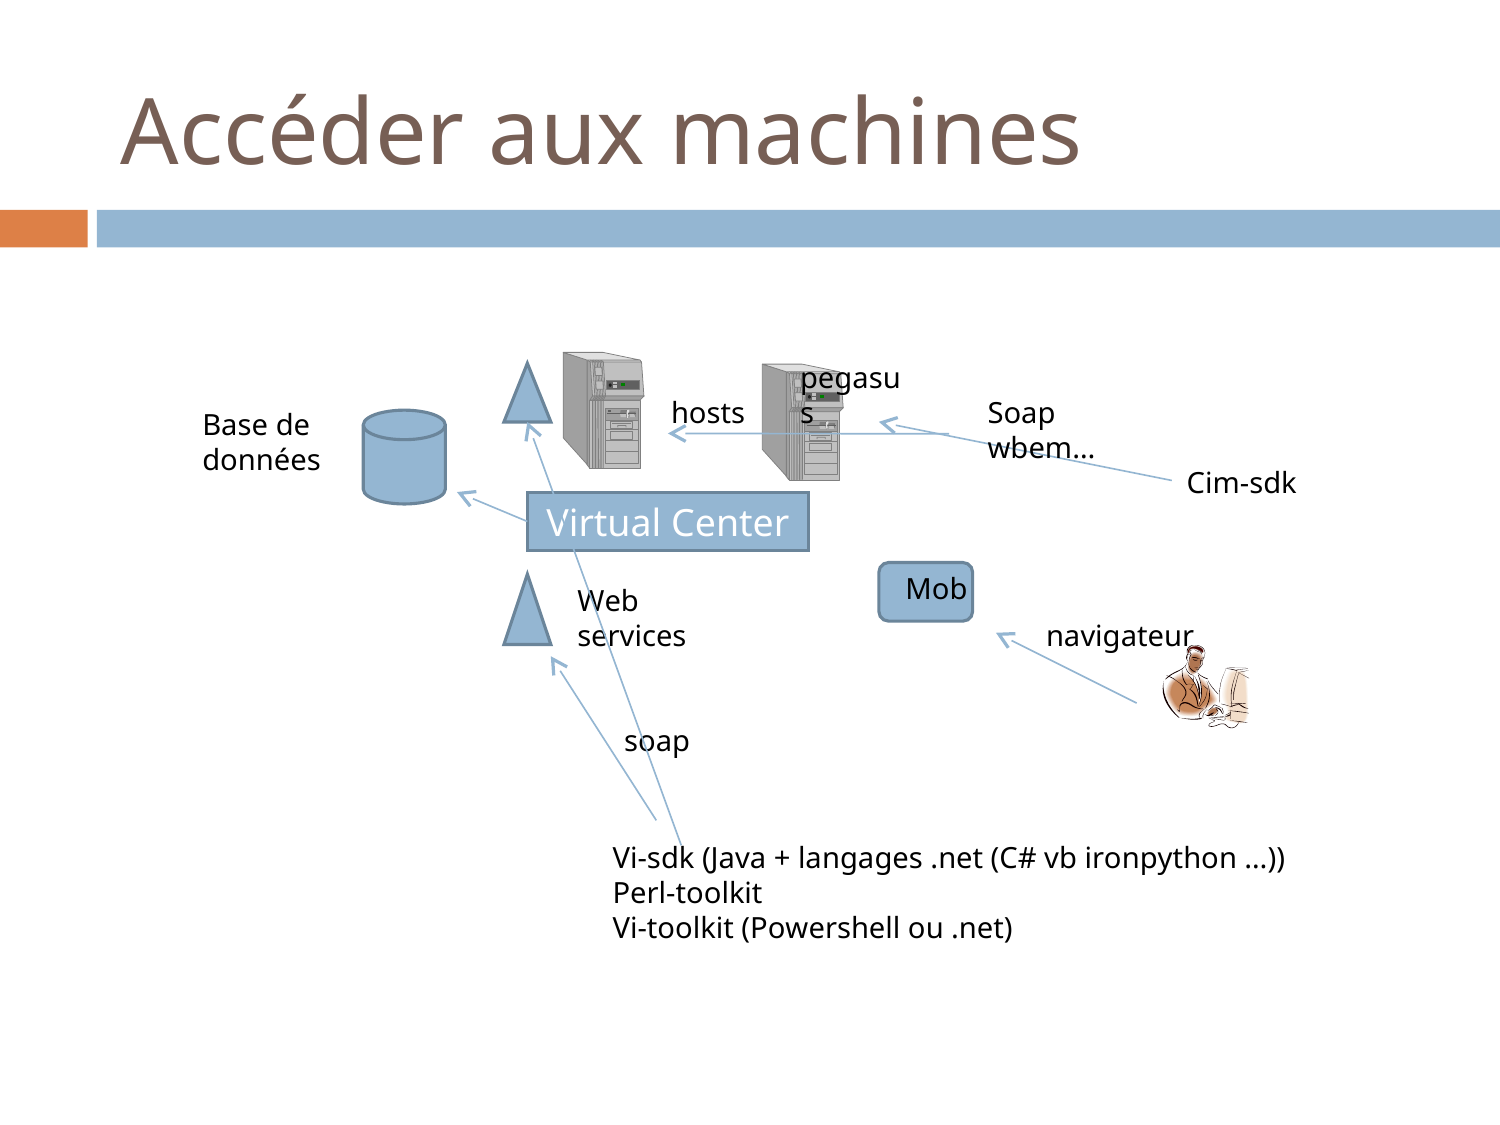

# Accéder aux machines
pegasus
hosts
Soap wbem…
Base de données
Cim-sdk
Virtual Center
Mob
Web services
navigateur
soap
Vi-sdk (Java + langages .net (C# vb ironpython …))
Perl-toolkit
Vi-toolkit (Powershell ou .net)